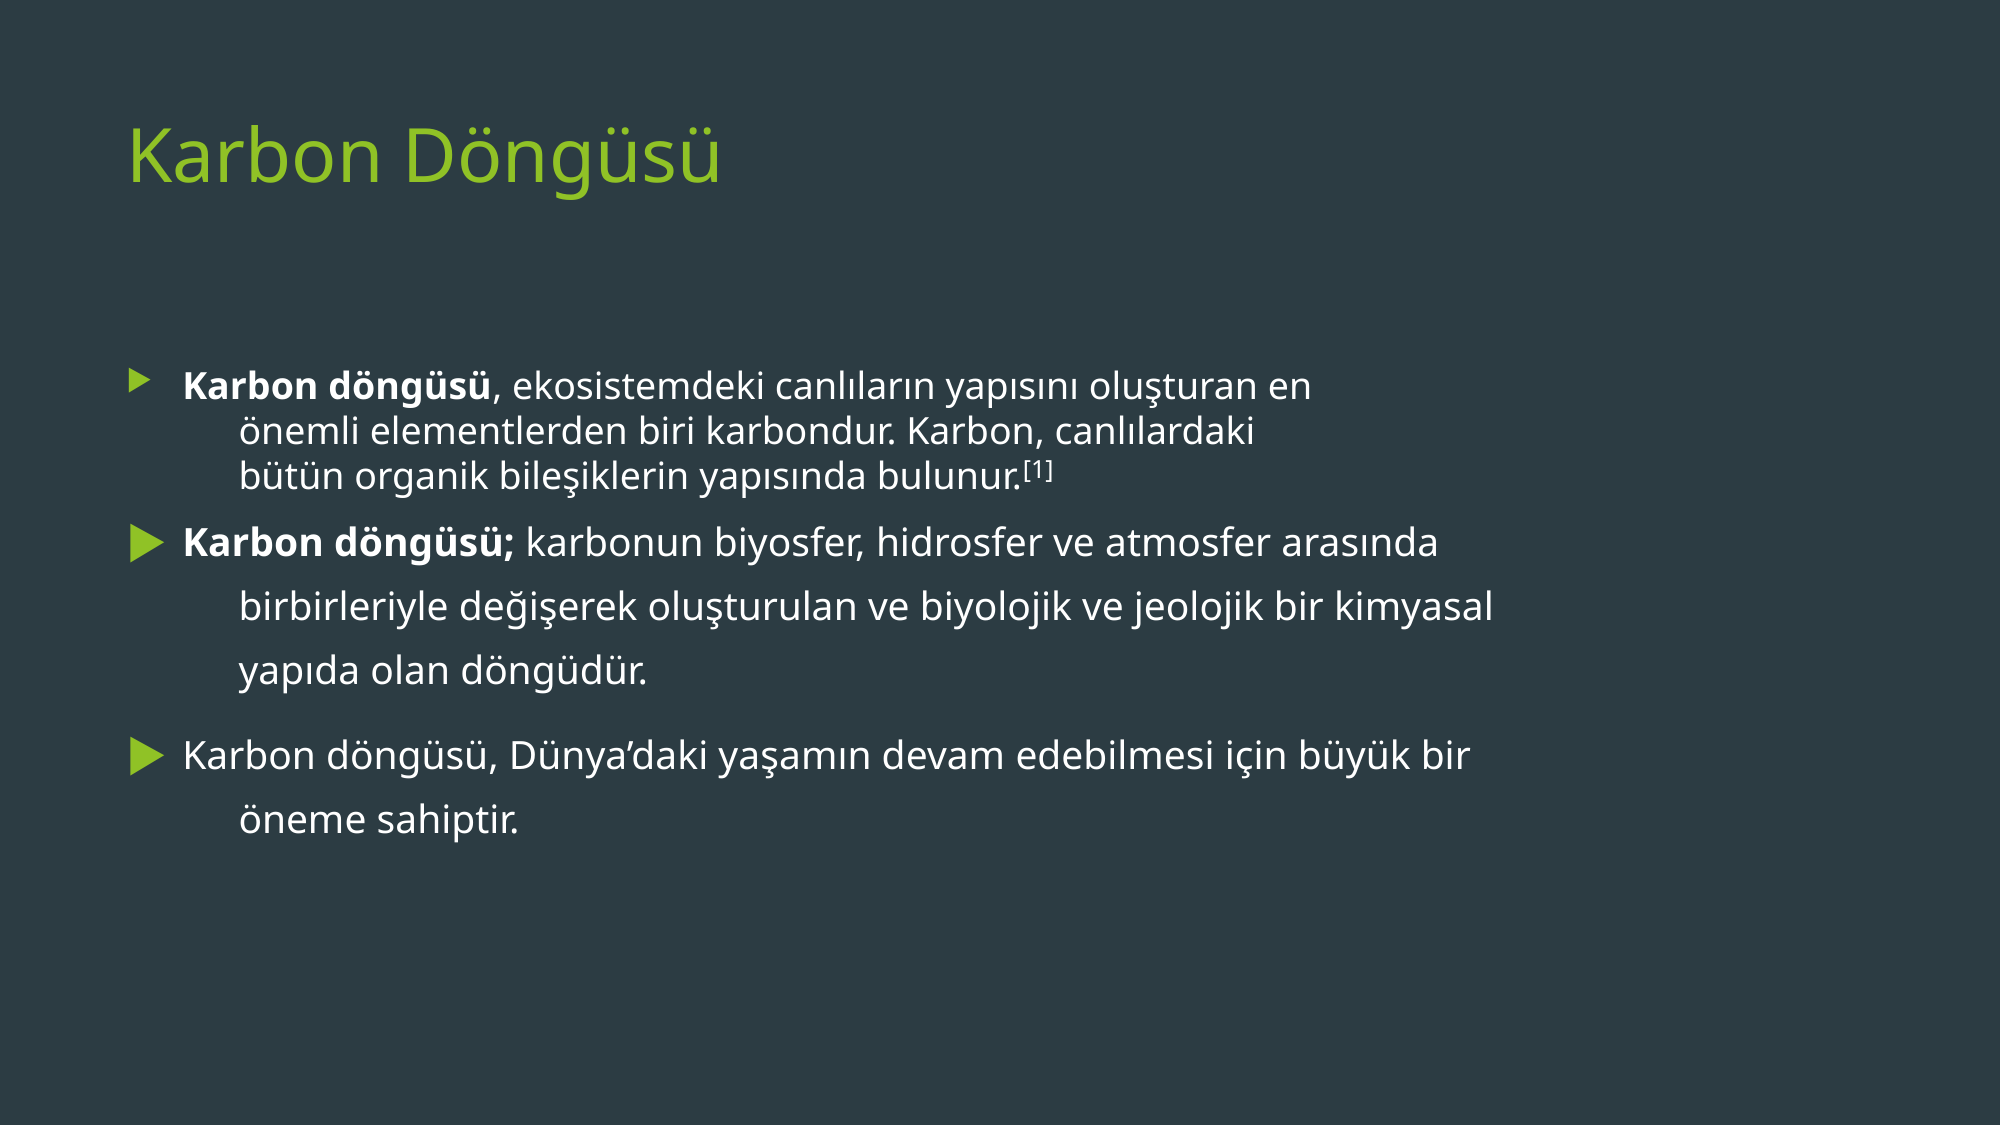

# Karbon Döngüsü
Karbon döngüsü, ekosistemdeki canlıların yapısını oluşturan en önemli elementlerden biri karbondur. Karbon, canlılardaki bütün organik bileşiklerin yapısında bulunur.[1]
Karbon döngüsü; karbonun biyosfer, hidrosfer ve atmosfer arasında birbirleriyle değişerek oluşturulan ve biyolojik ve jeolojik bir kimyasal yapıda olan döngüdür.
Karbon döngüsü, Dünya’daki yaşamın devam edebilmesi için büyük bir öneme sahiptir.